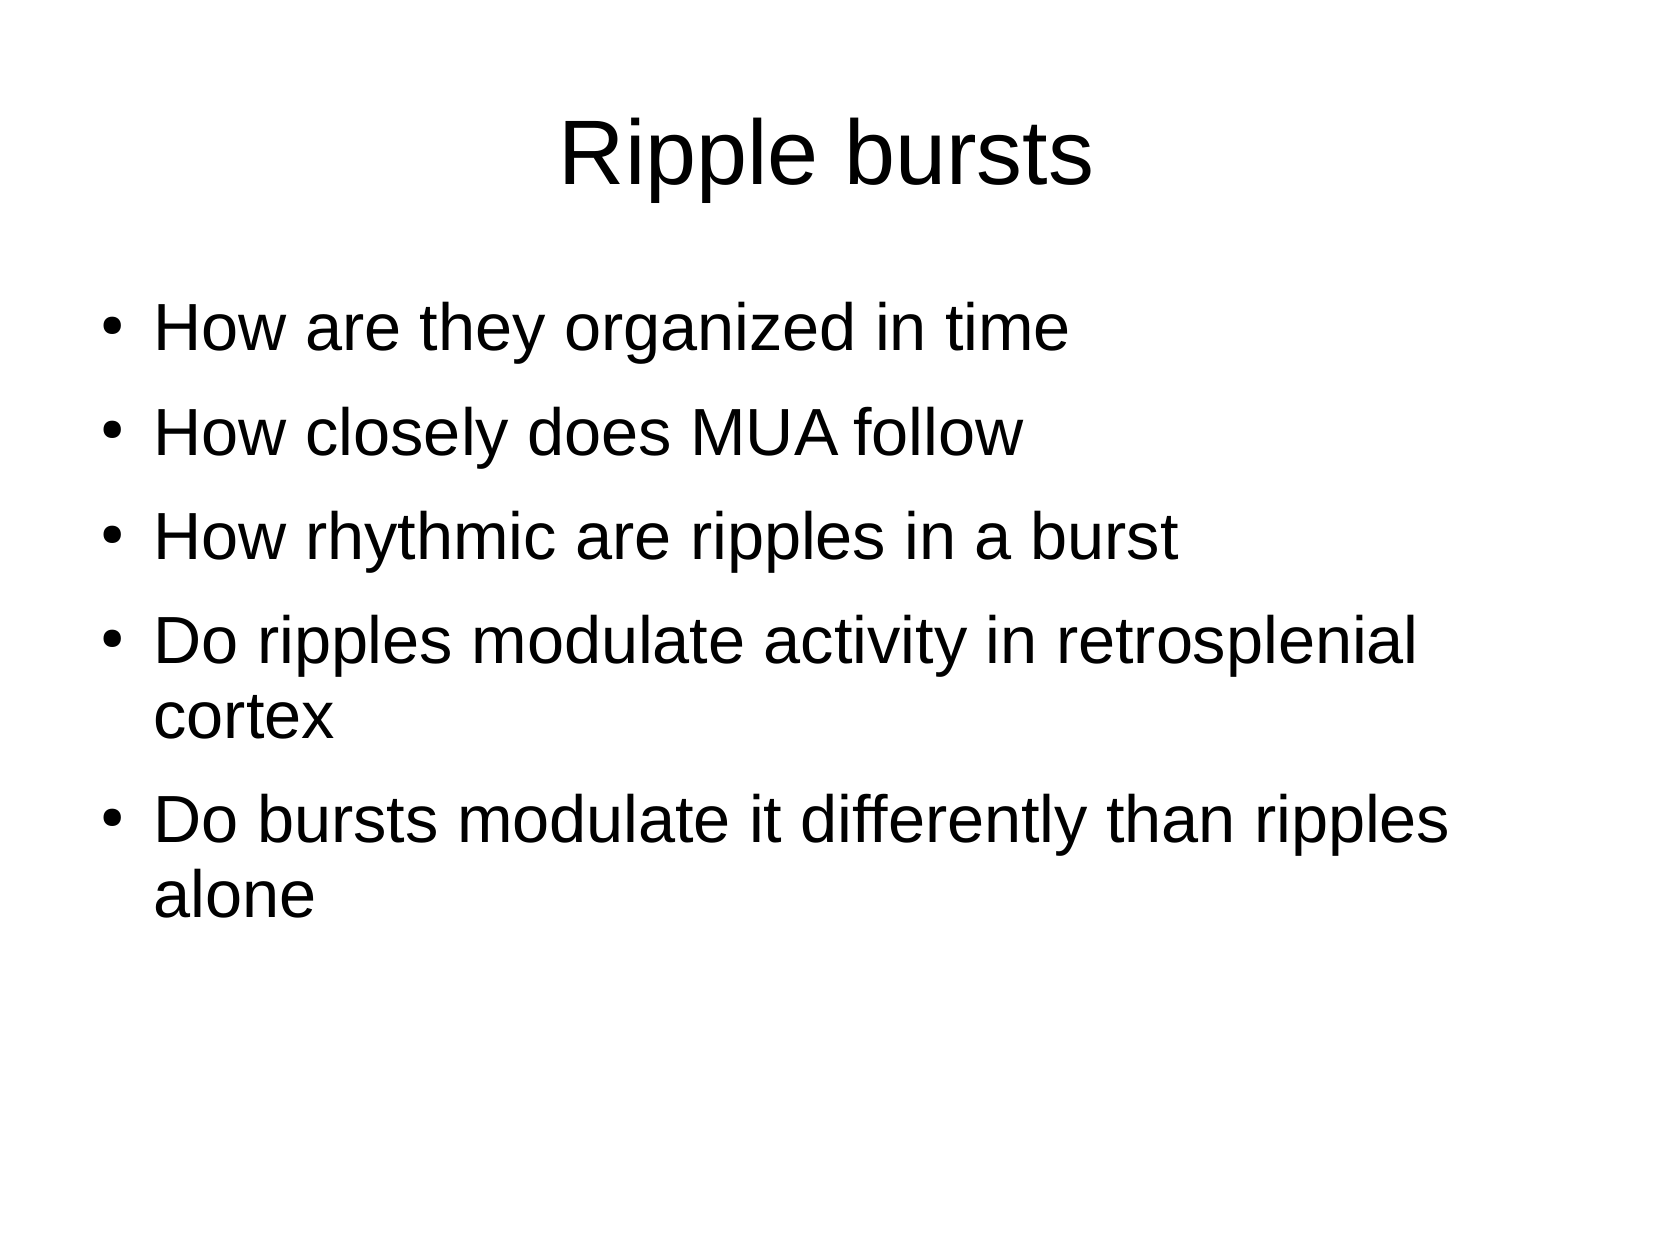

# Ripple bursts
How are they organized in time
How closely does MUA follow
How rhythmic are ripples in a burst
Do ripples modulate activity in retrosplenial cortex
Do bursts modulate it differently than ripples alone